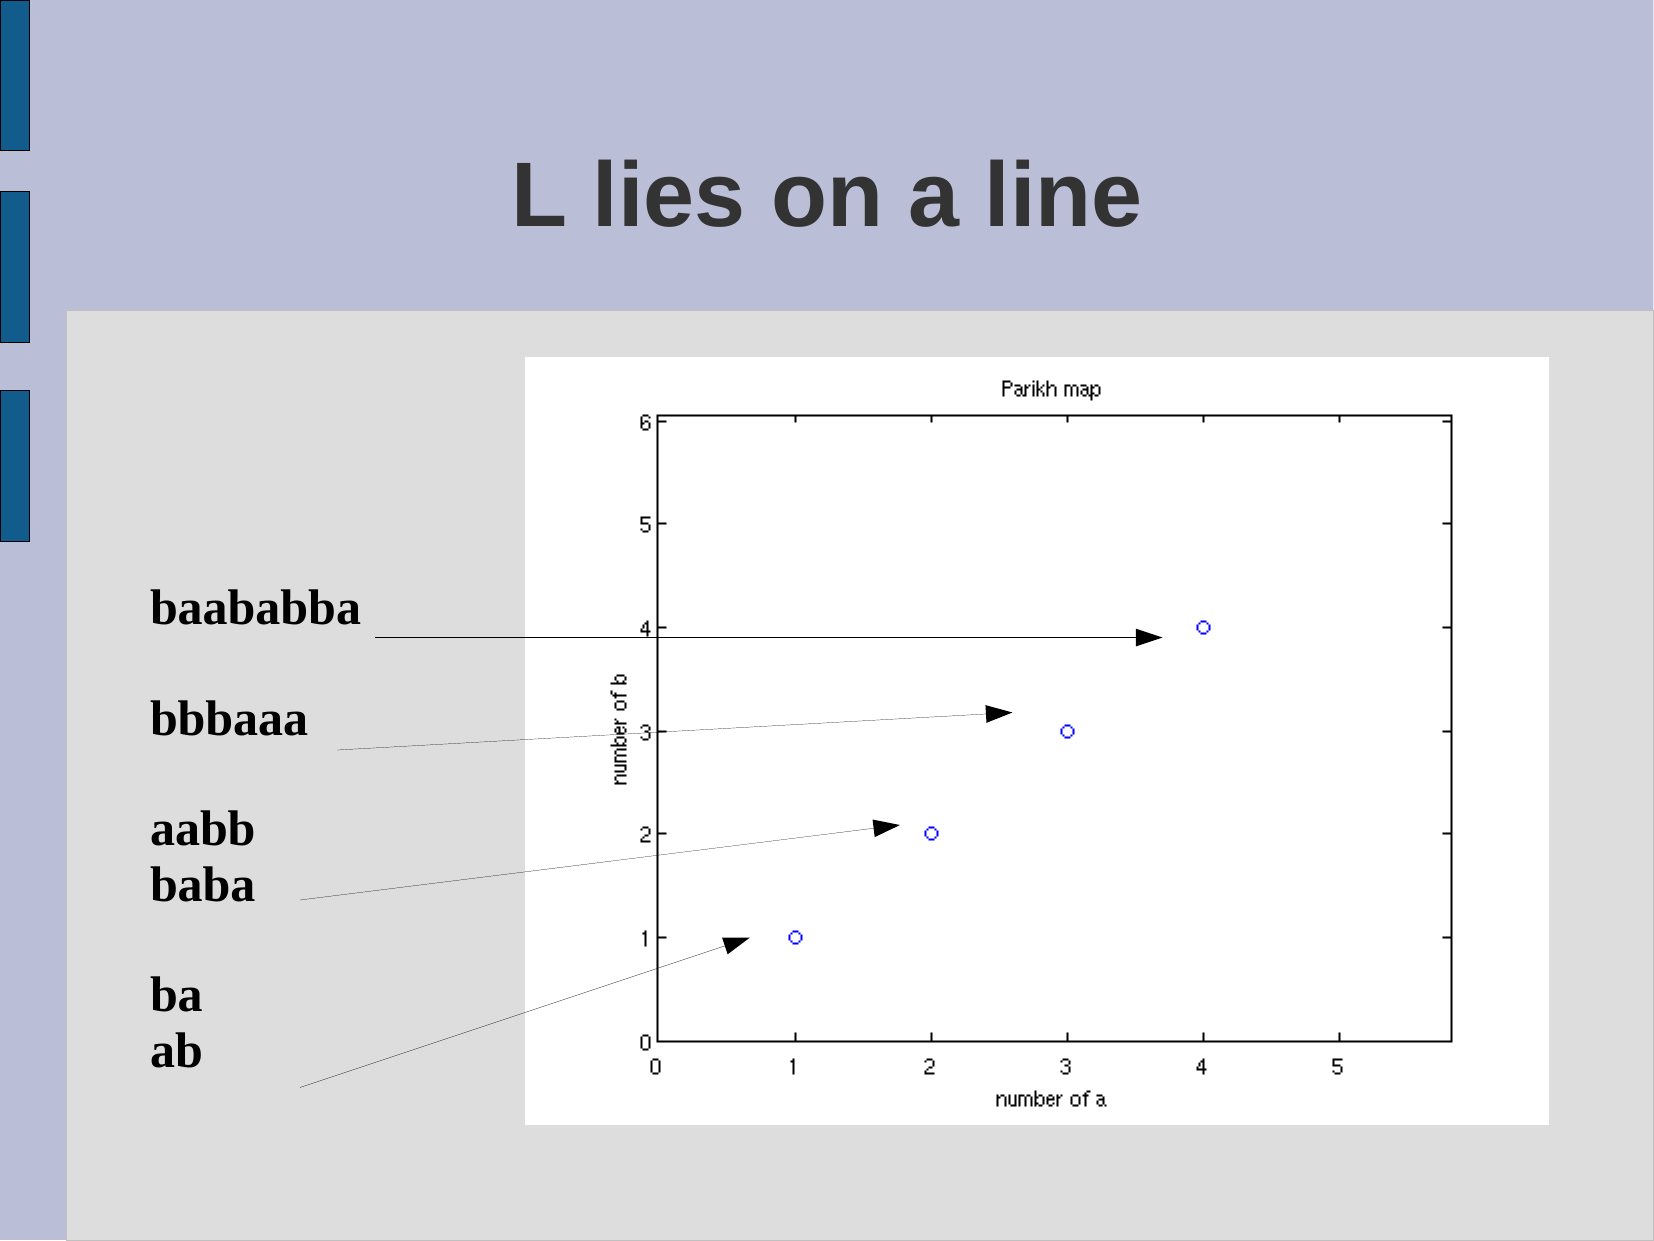

# L lies on a line
baababba
bbbaaa
aabb
baba
ba
ab